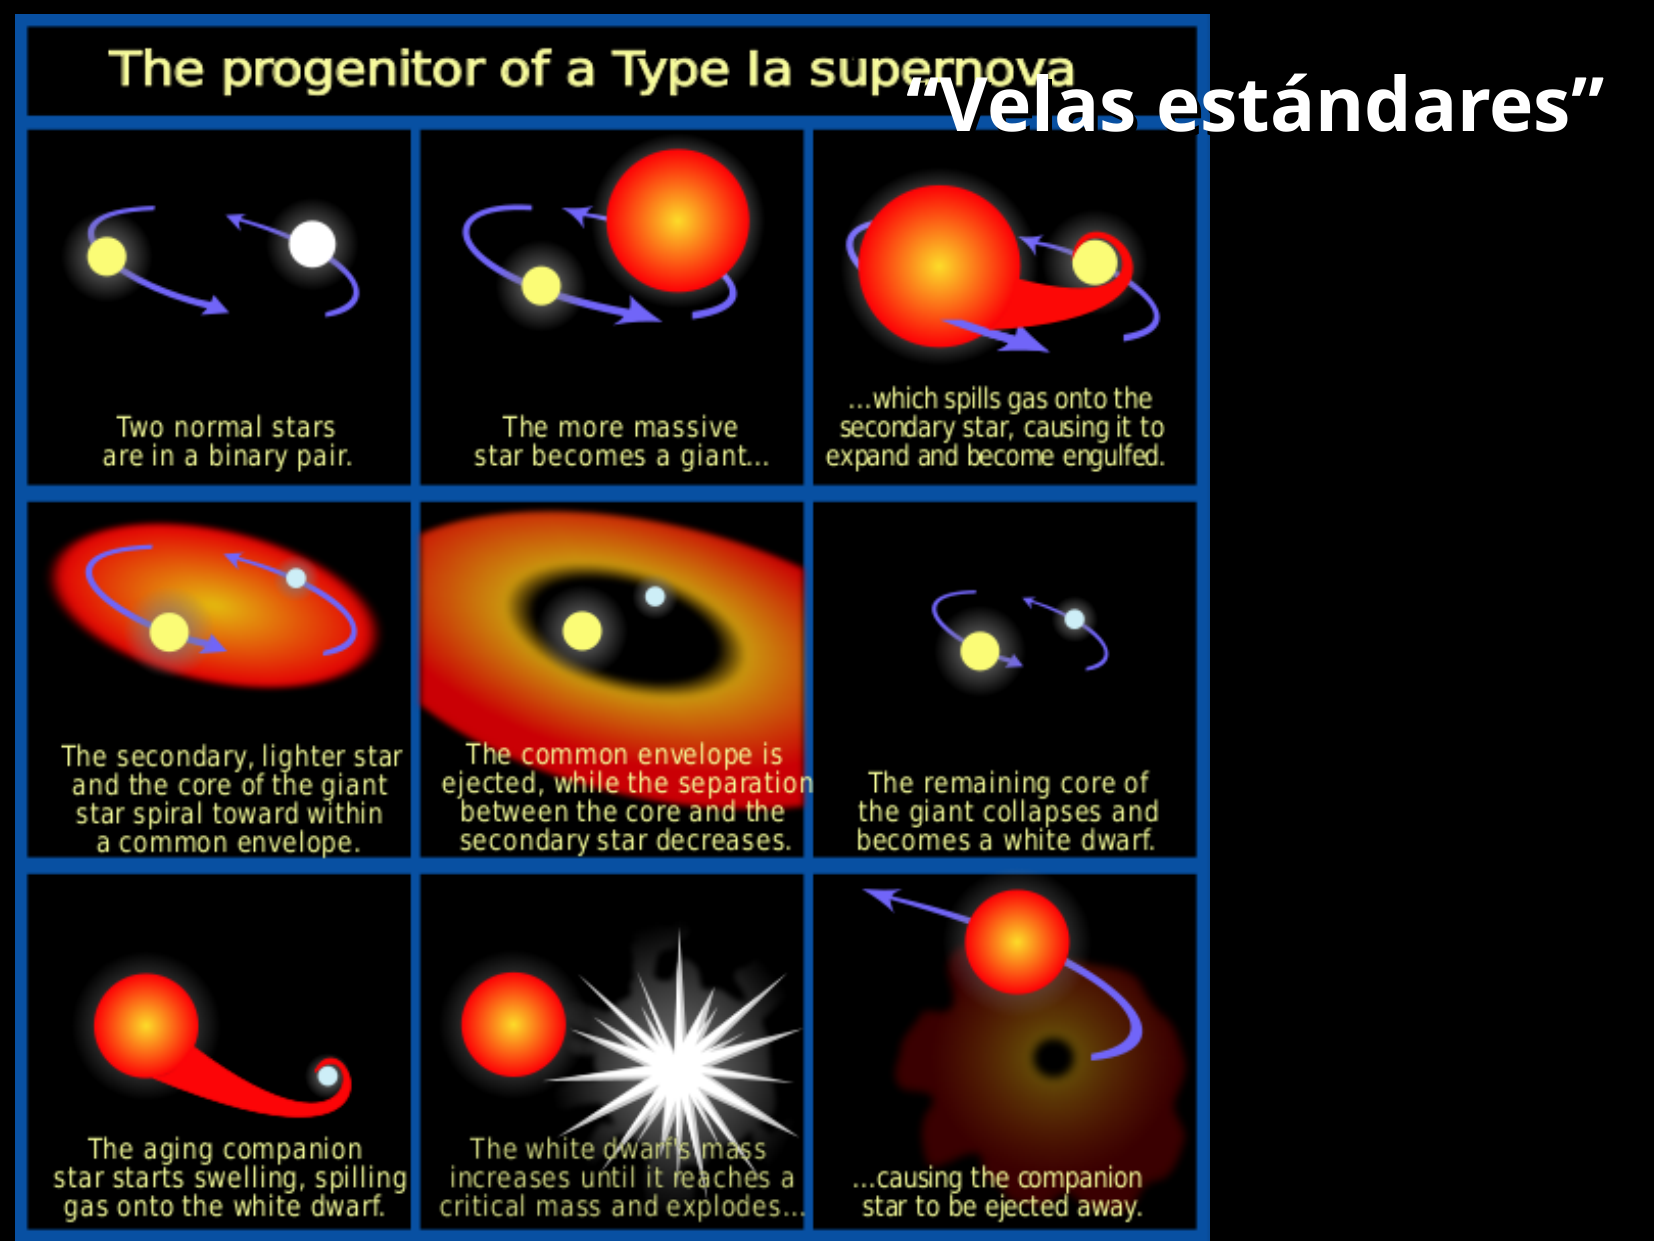

# “Velas estándares”
Nov 19, 2019
H. Asorey - IPAC 2019
43